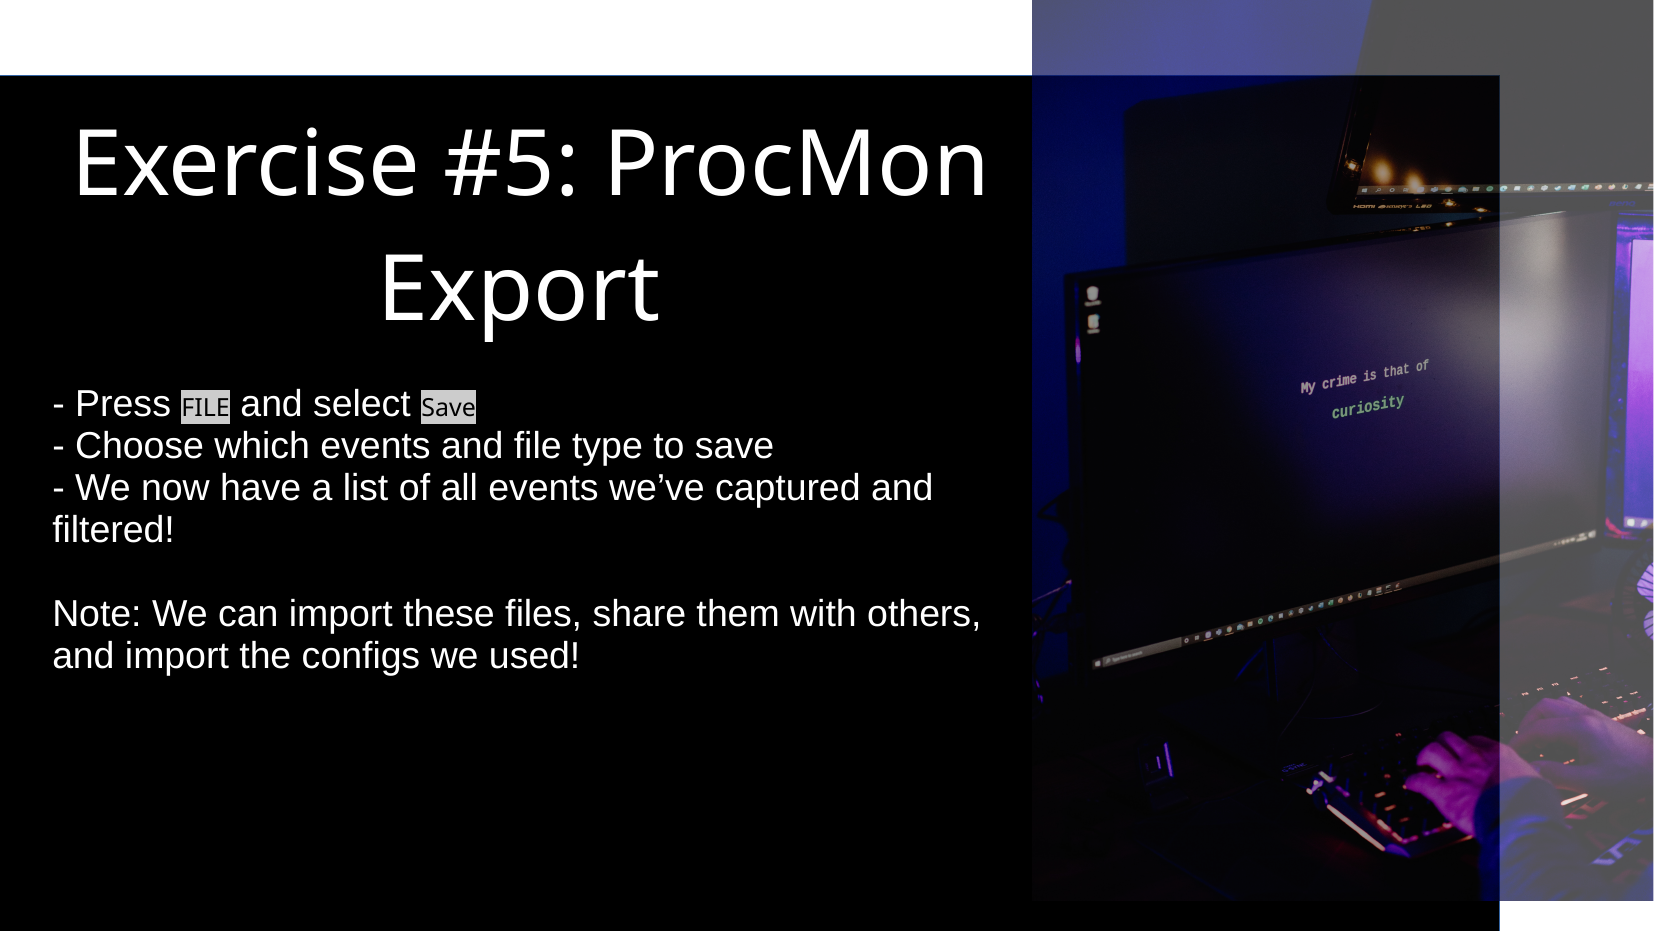

# Exercise #5: ProcMon Export
- Press FILE and select Save
- Choose which events and file type to save
- We now have a list of all events we’ve captured and filtered!
Note: We can import these files, share them with others, and import the configs we used!